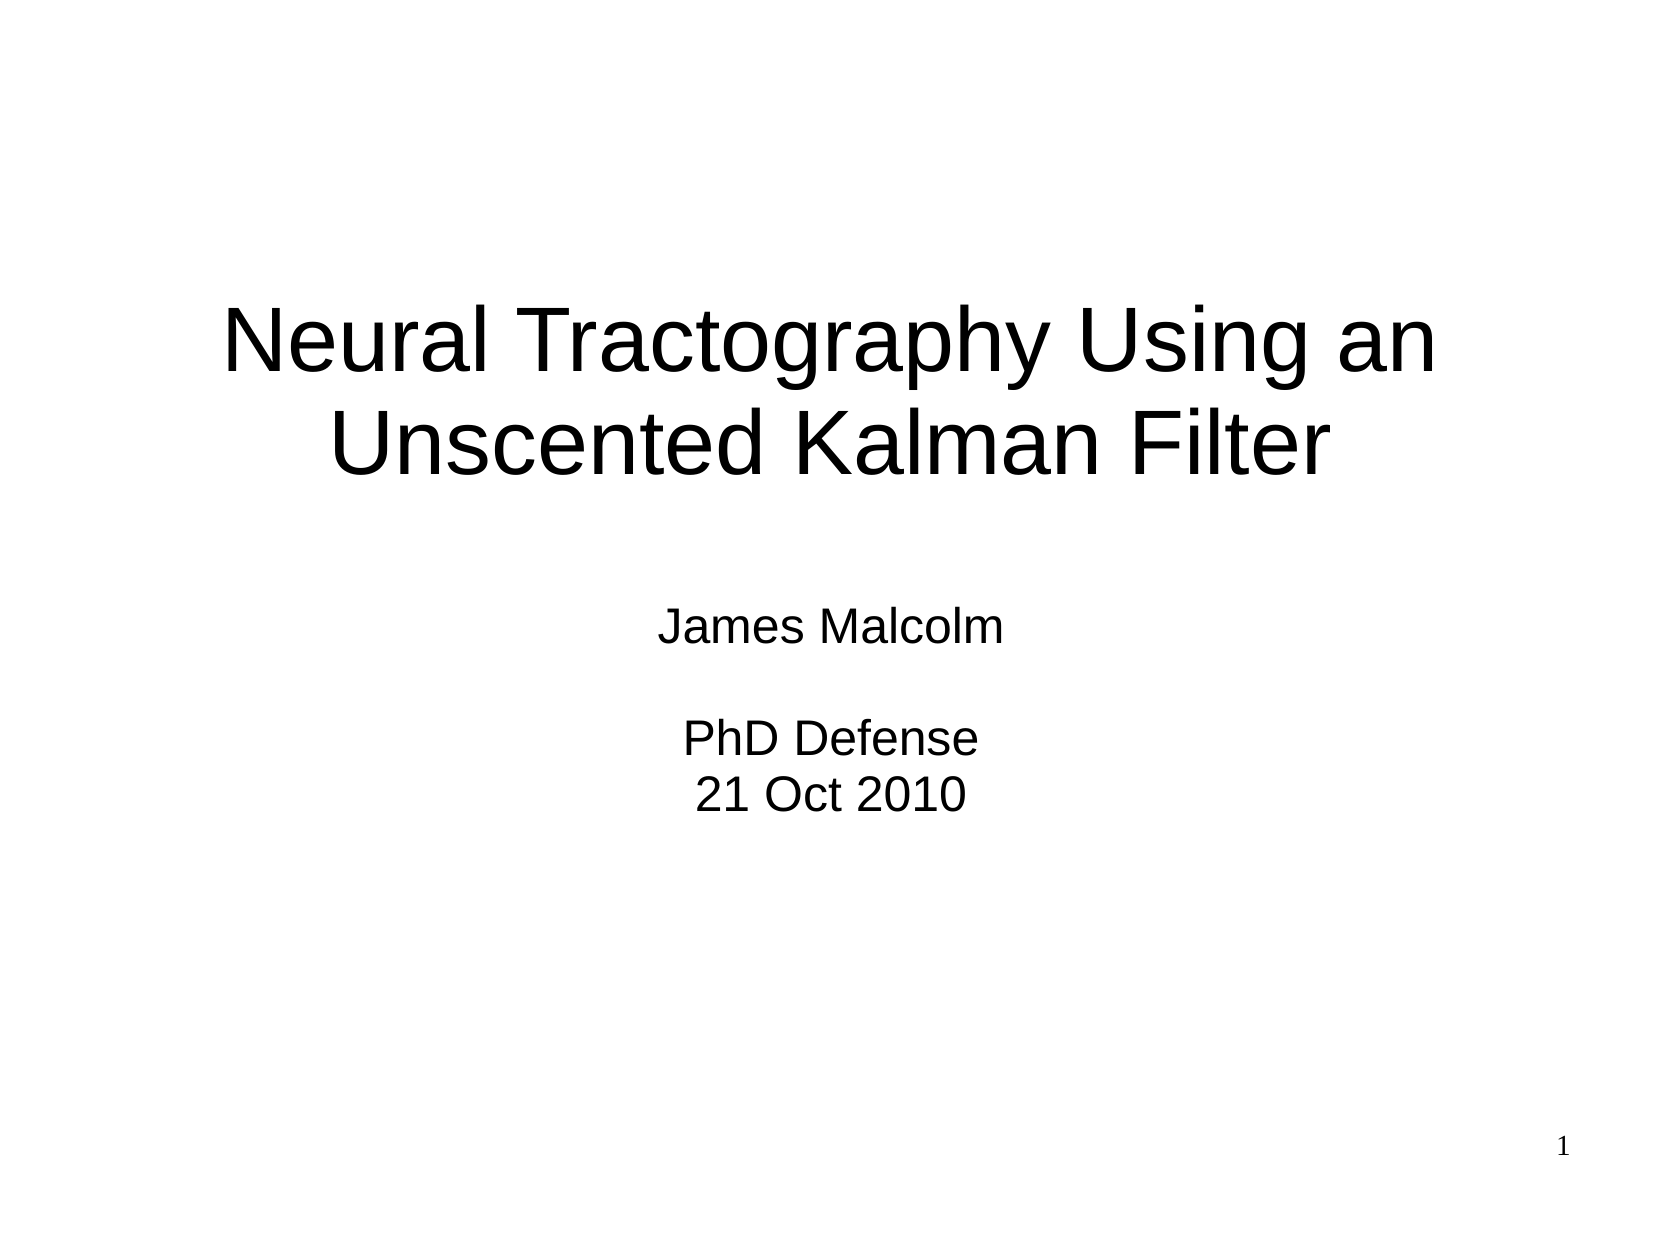

# Neural Tractography Using an Unscented Kalman Filter
James Malcolm
PhD Defense
21 Oct 2010
1